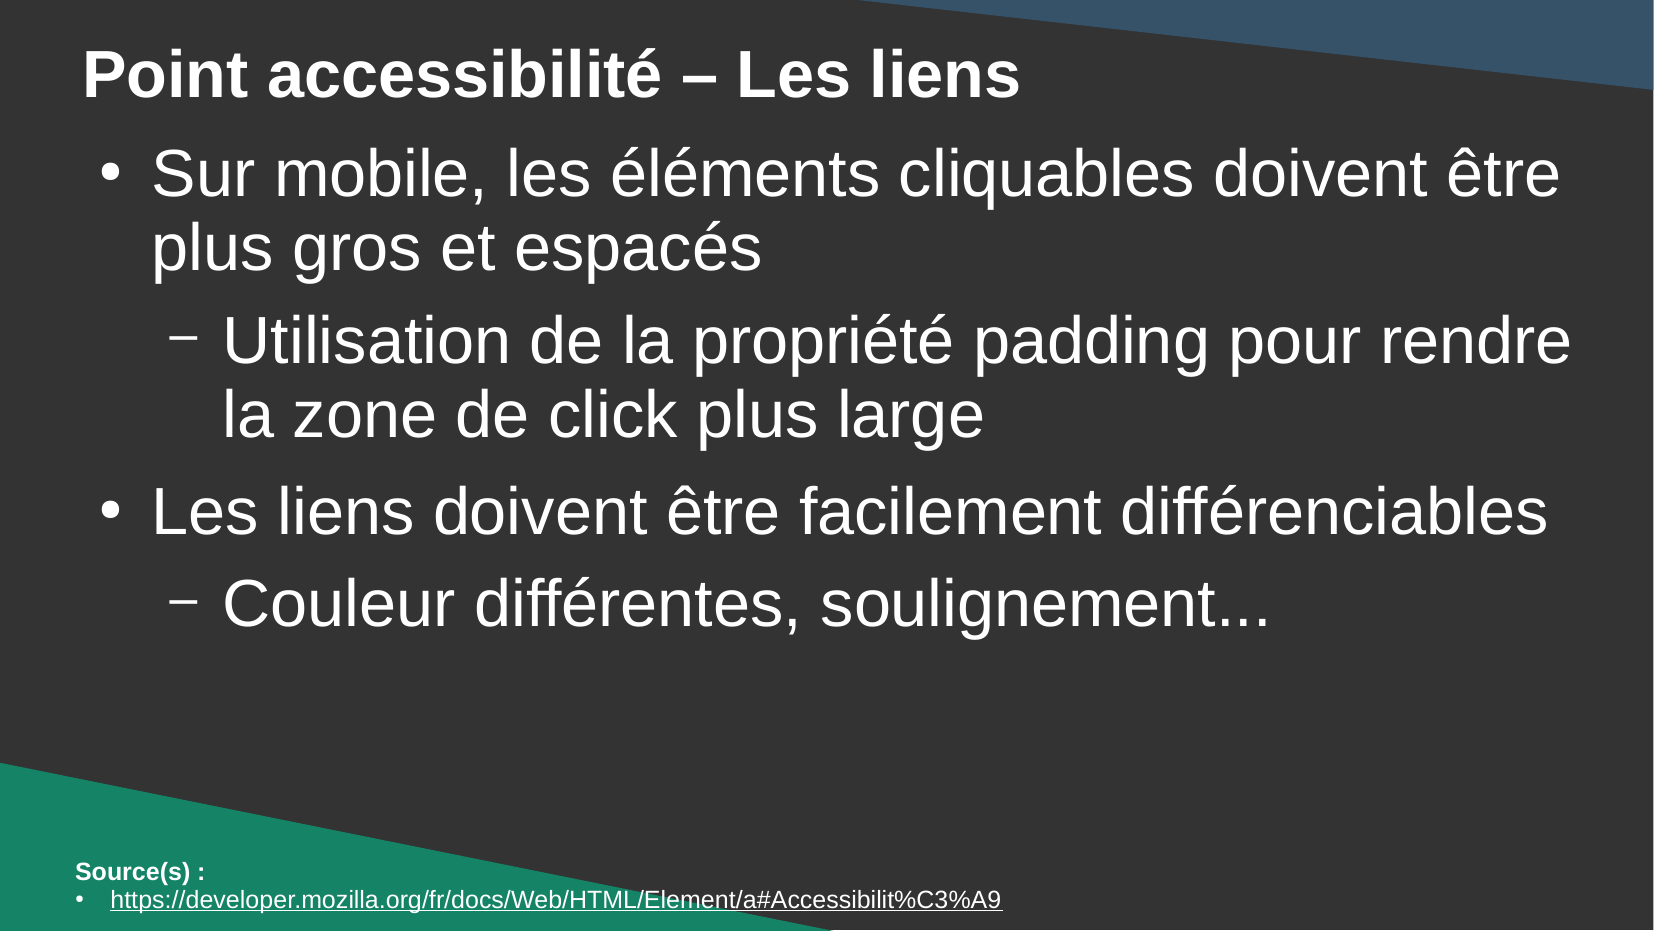

# Point accessibilité – Les liens
Sur mobile, les éléments cliquables doivent être plus gros et espacés
Utilisation de la propriété padding pour rendre la zone de click plus large
Les liens doivent être facilement différenciables
Couleur différentes, soulignement...
Source(s) :
https://developer.mozilla.org/fr/docs/Web/HTML/Element/a#Accessibilit%C3%A9